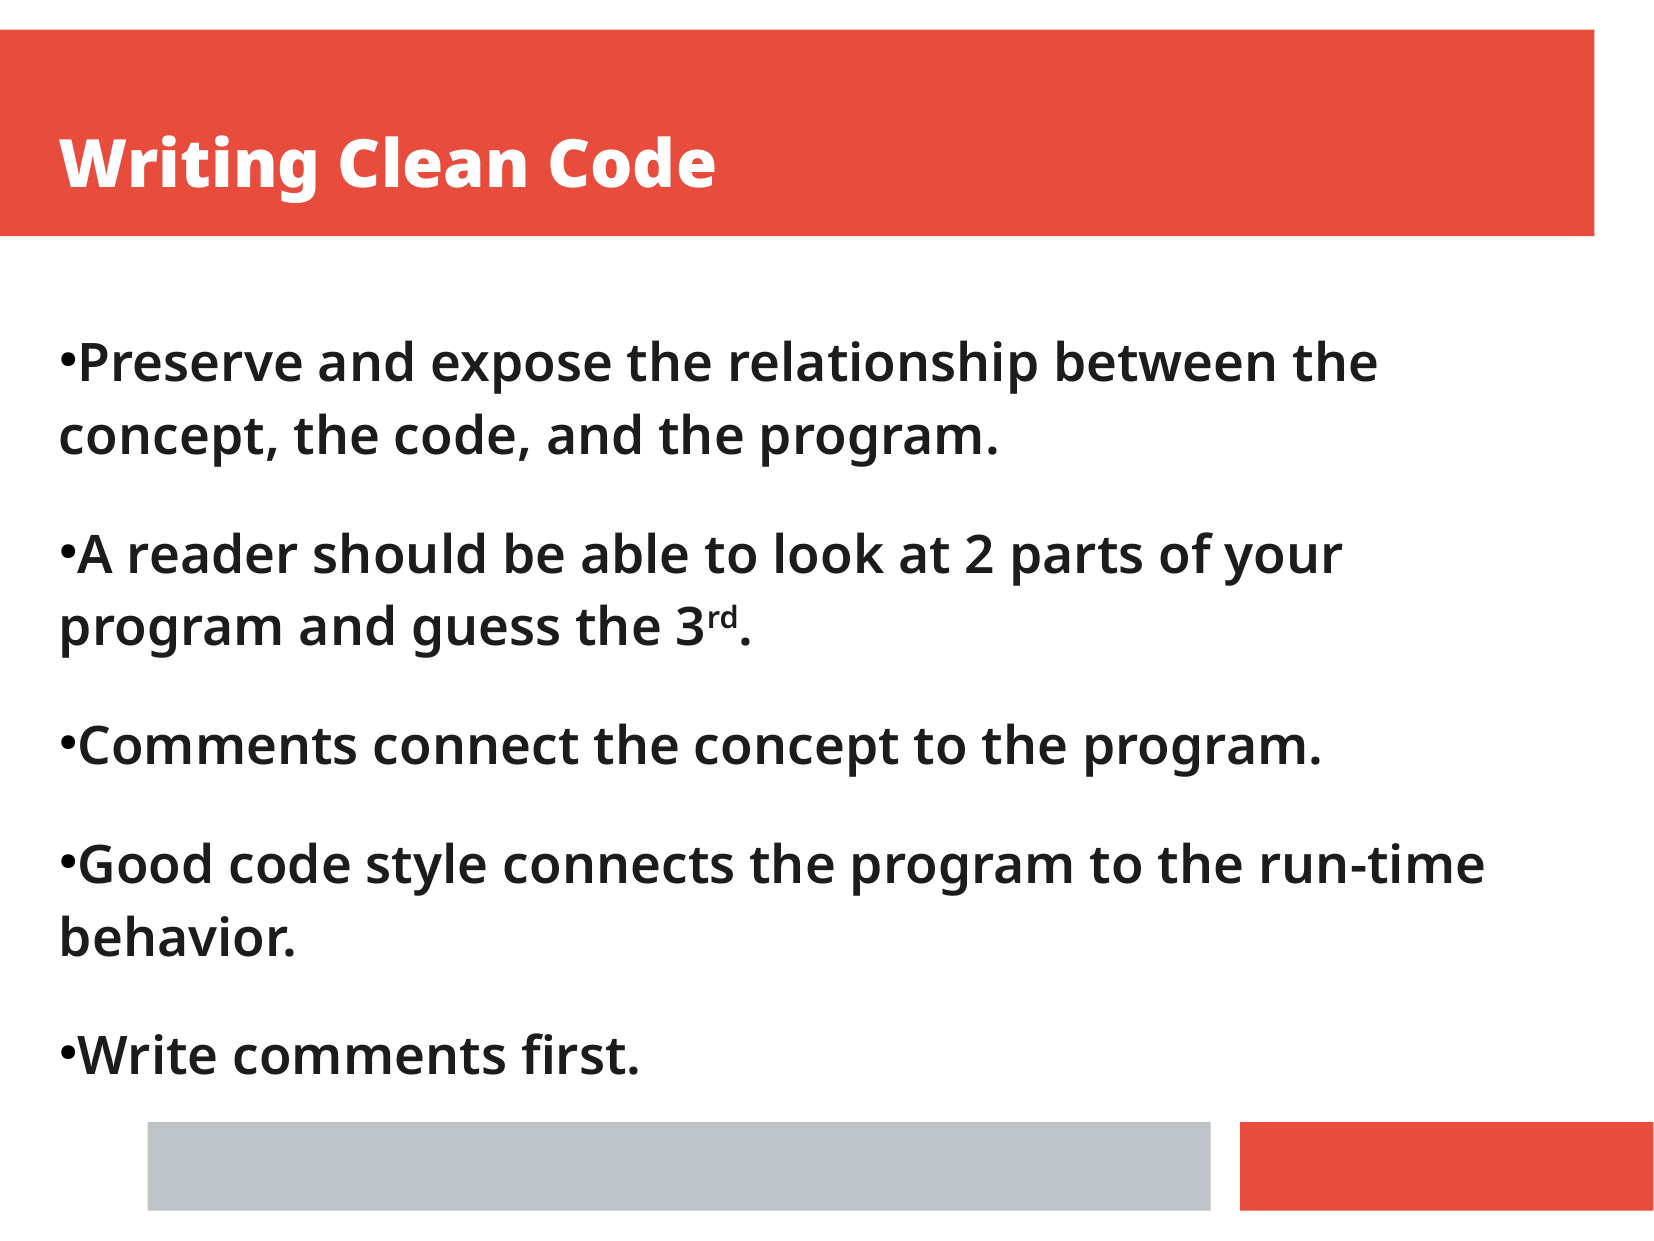

# Writing Clean Code
Preserve and expose the relationship between the concept, the code, and the program.
A reader should be able to look at 2 parts of your program and guess the 3rd.
Comments connect the concept to the program.
Good code style connects the program to the run-time behavior.
Write comments first.